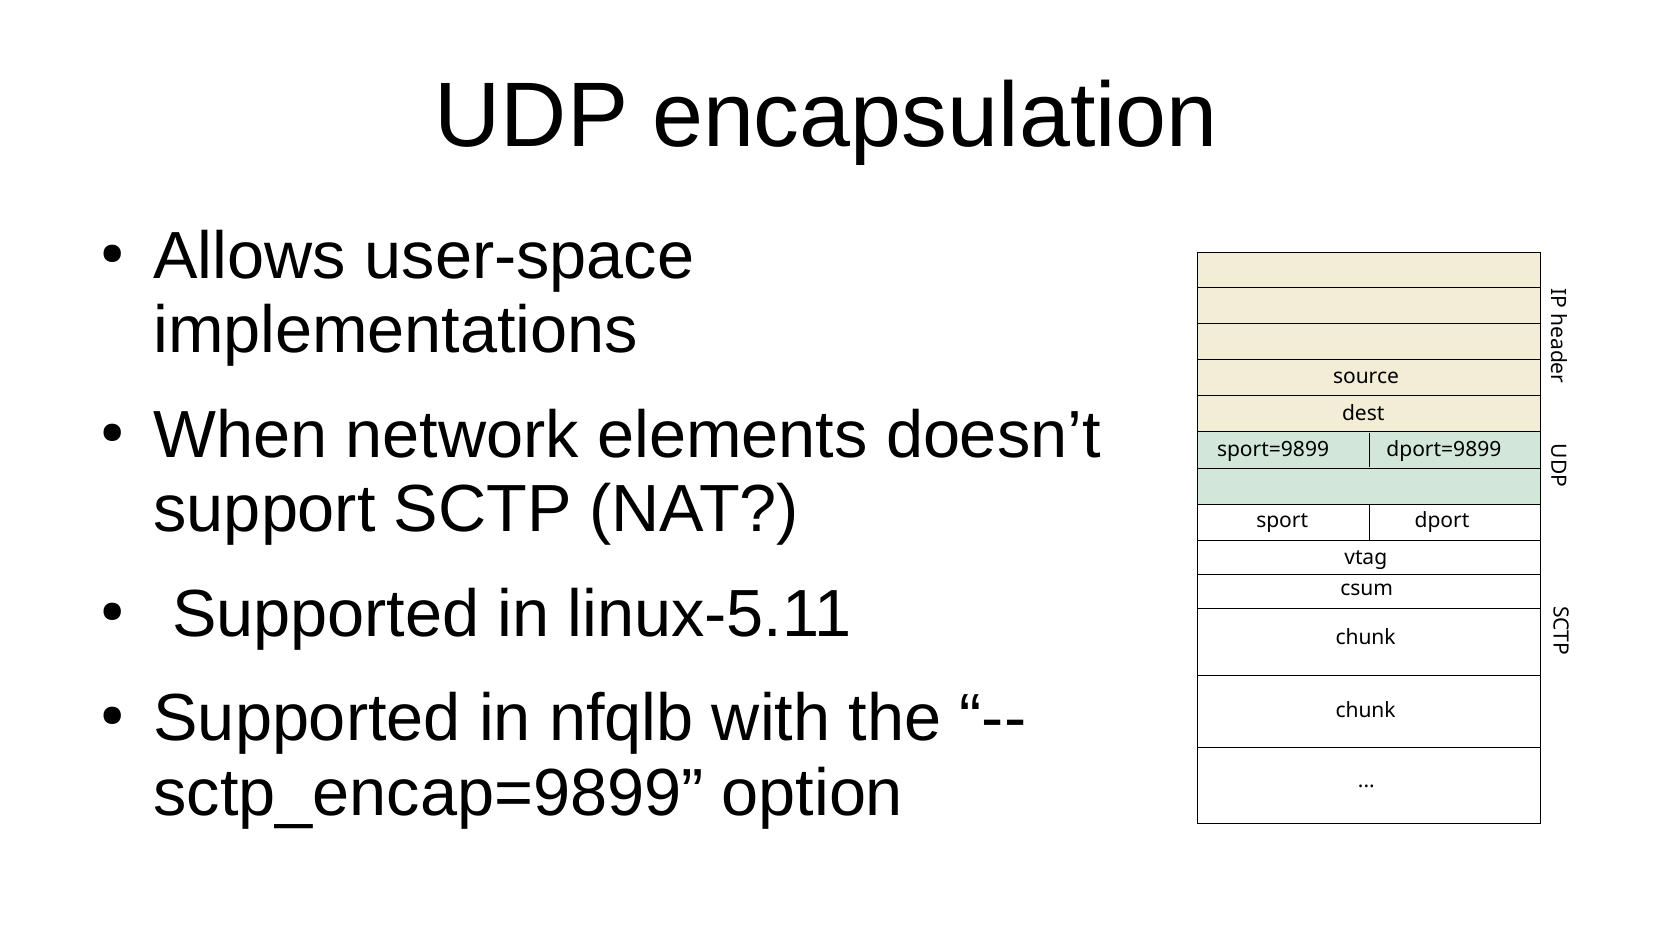

# UDP encapsulation
Allows user-space implementations
When network elements doesn’t support SCTP (NAT?)
 Supported in linux-5.11
Supported in nfqlb with the “--sctp_encap=9899” option